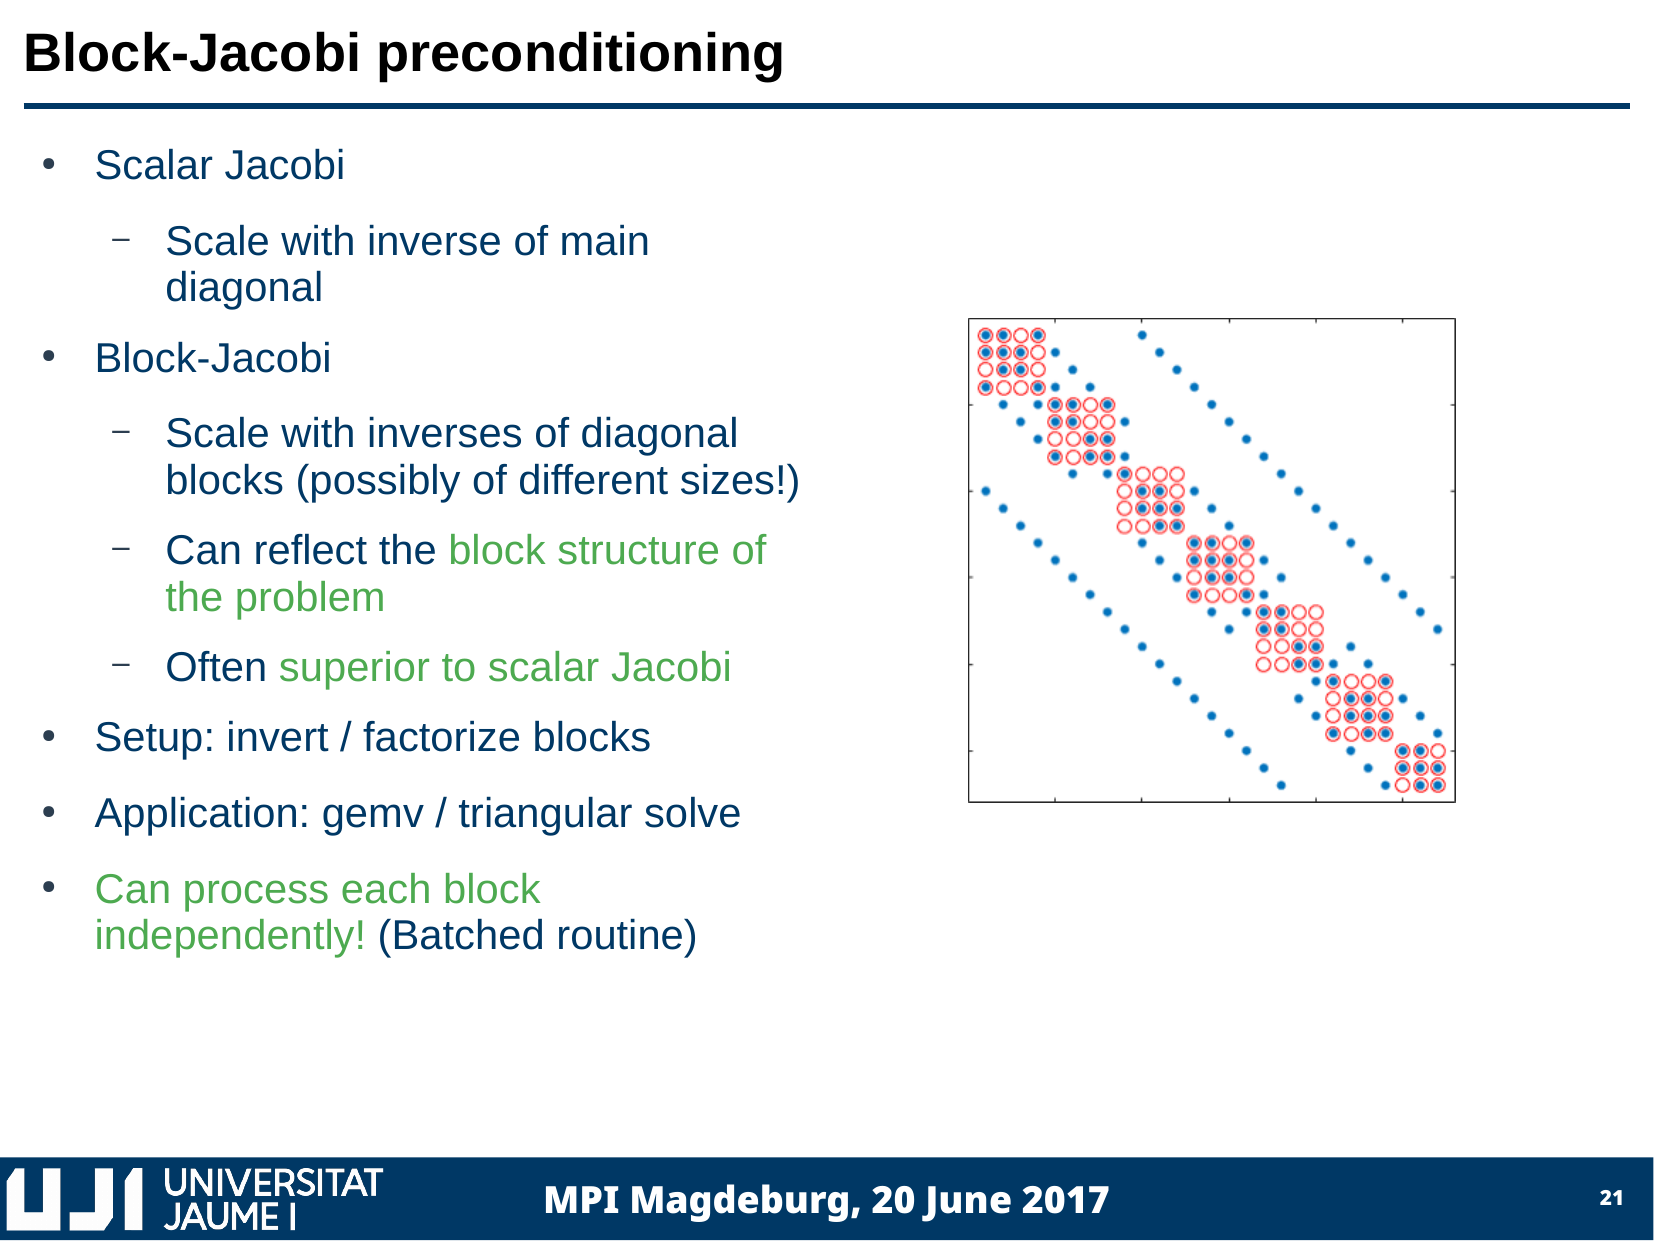

# Block-Jacobi preconditioning
Scalar Jacobi
Scale with inverse of main diagonal
Block-Jacobi
Scale with inverses of diagonal blocks (possibly of different sizes!)
Can reflect the block structure of the problem
Often superior to scalar Jacobi
Setup: invert / factorize blocks
Application: gemv / triangular solve
Can process each block independently! (Batched routine)
MPI Magdeburg, 20 June 2017
21